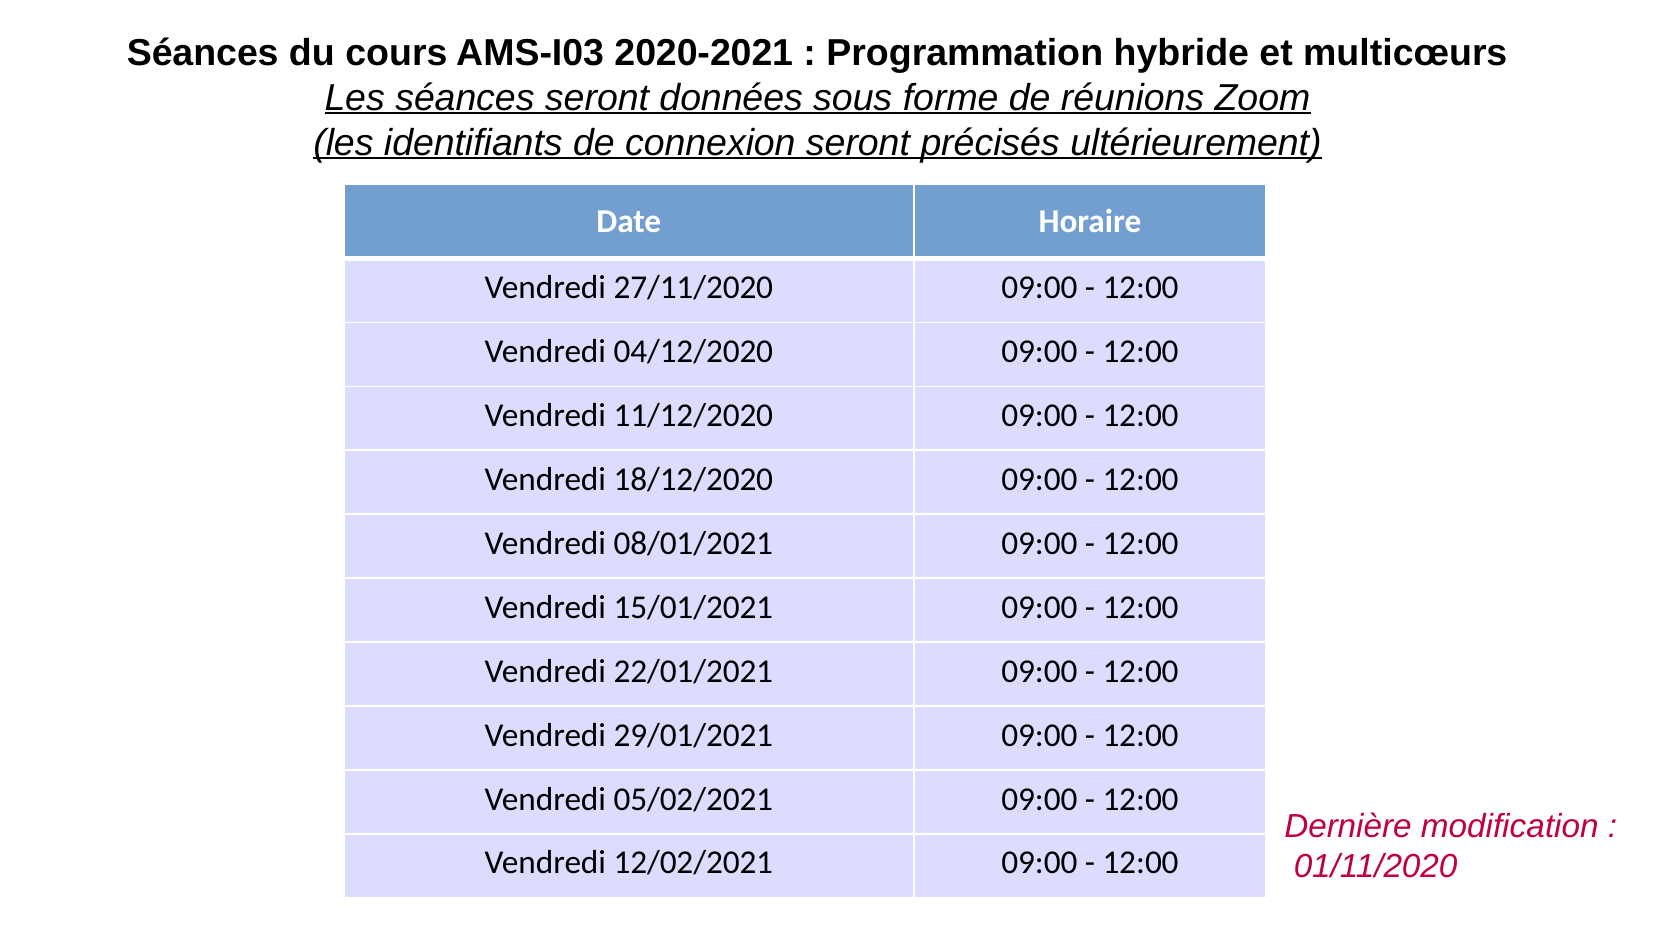

Séances du cours AMS-I03 2020-2021 : Programmation hybride et multicœurs
Les séances seront données sous forme de réunions Zoom
(les identifiants de connexion seront précisés ultérieurement)
| Date | Horaire |
| --- | --- |
| Vendredi 27/11/2020 | 09:00 - 12:00 |
| Vendredi 04/12/2020 | 09:00 - 12:00 |
| Vendredi 11/12/2020 | 09:00 - 12:00 |
| Vendredi 18/12/2020 | 09:00 - 12:00 |
| Vendredi 08/01/2021 | 09:00 - 12:00 |
| Vendredi 15/01/2021 | 09:00 - 12:00 |
| Vendredi 22/01/2021 | 09:00 - 12:00 |
| Vendredi 29/01/2021 | 09:00 - 12:00 |
| Vendredi 05/02/2021 | 09:00 - 12:00 |
| Vendredi 12/02/2021 | 09:00 - 12:00 |
Dernière modification :
 01/11/2020